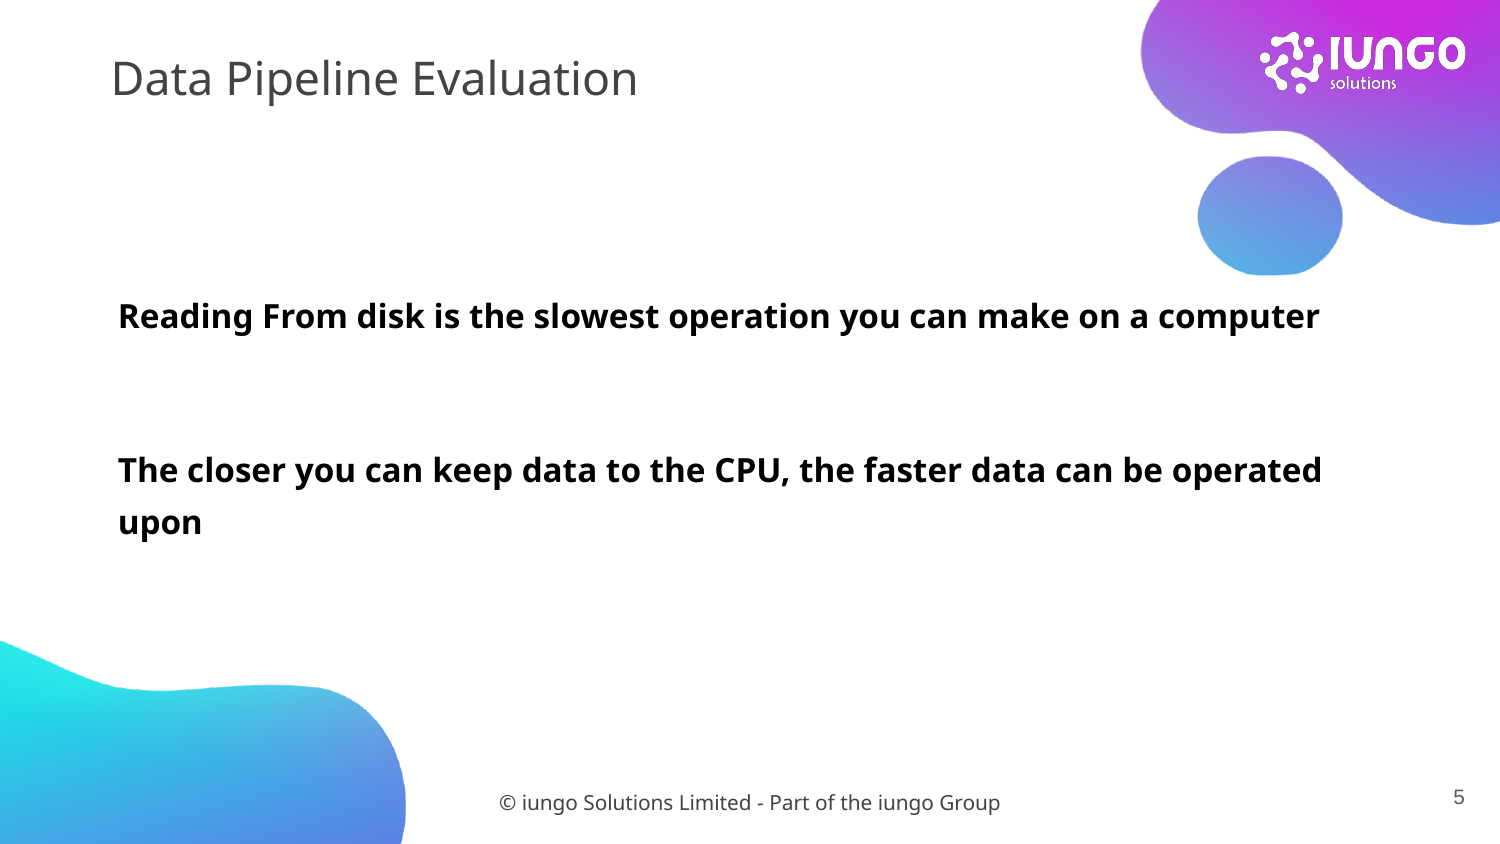

# Data Pipeline Evaluation
Reading From disk is the slowest operation you can make on a computer
The closer you can keep data to the CPU, the faster data can be operated upon